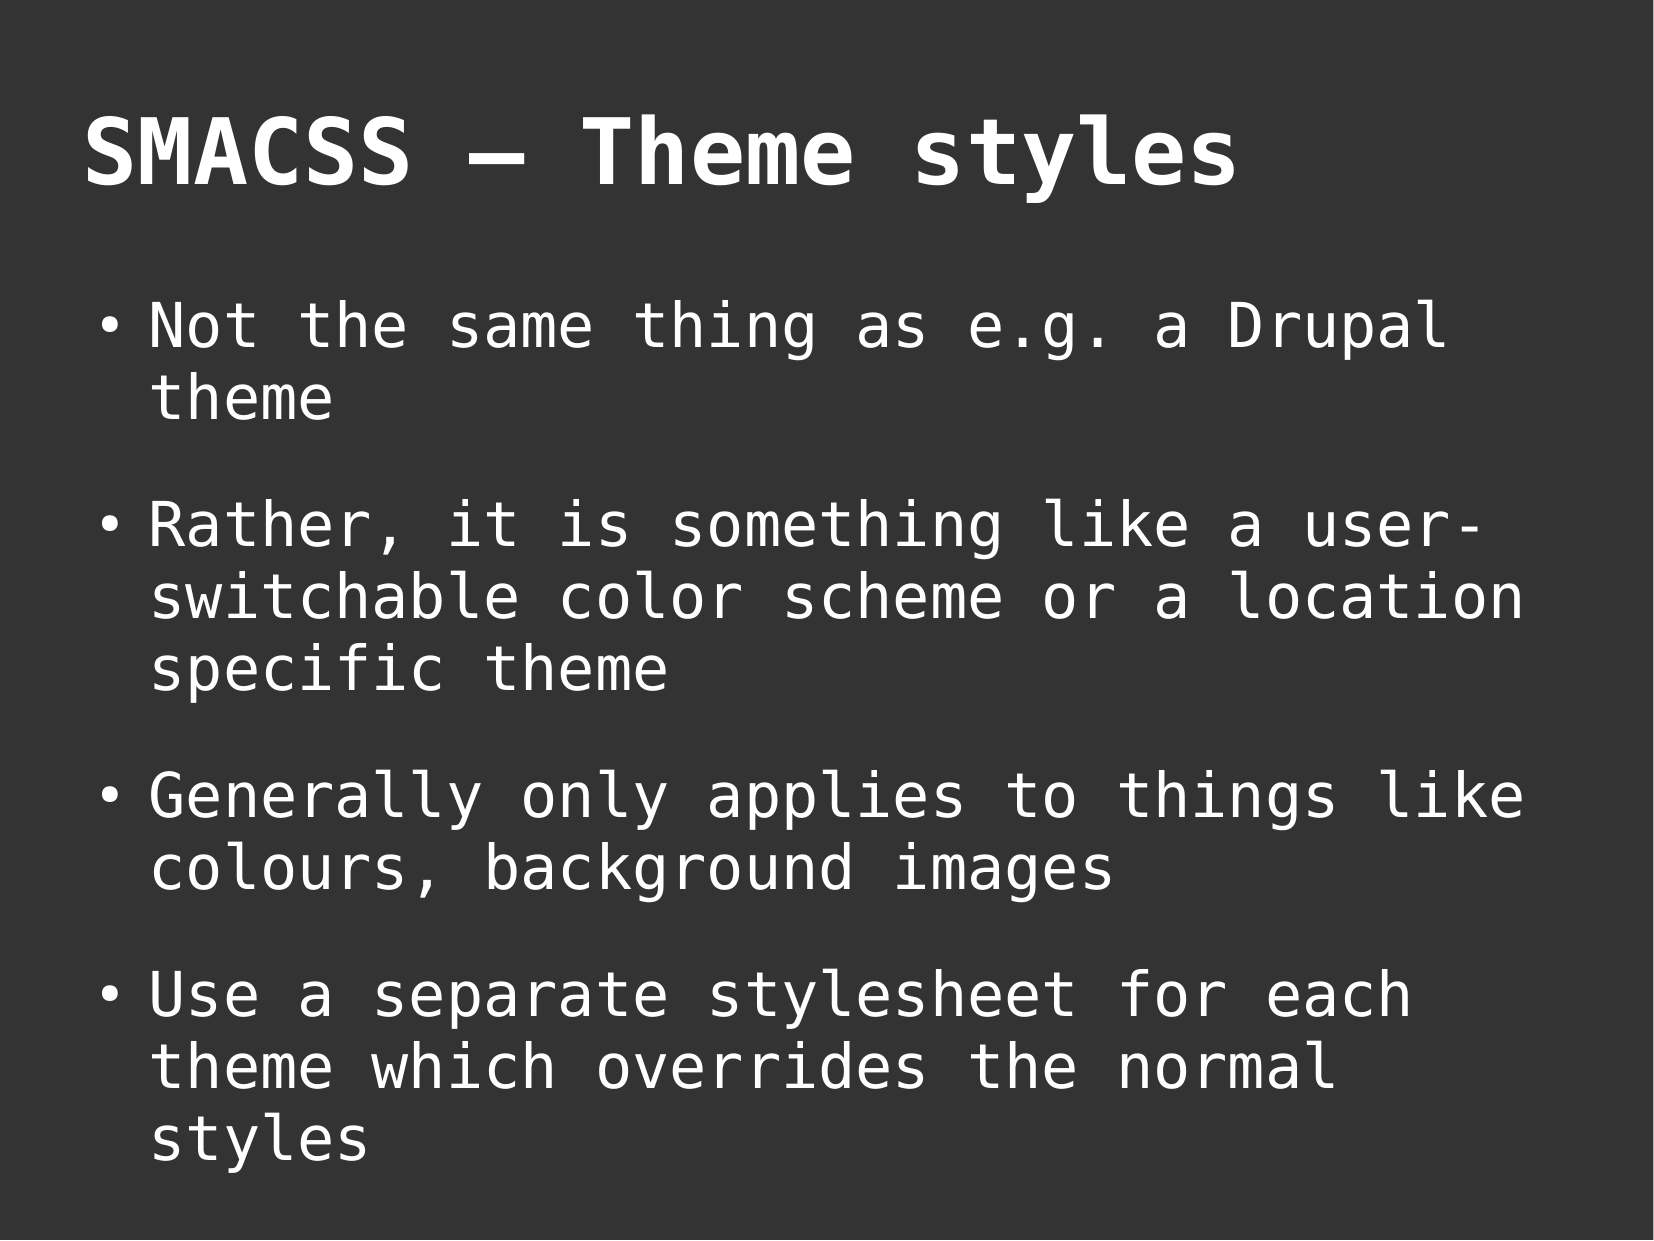

# SMACSS – Theme styles
Not the same thing as e.g. a Drupal theme
Rather, it is something like a user-switchable color scheme or a location specific theme
Generally only applies to things like colours, background images
Use a separate stylesheet for each theme which overrides the normal styles